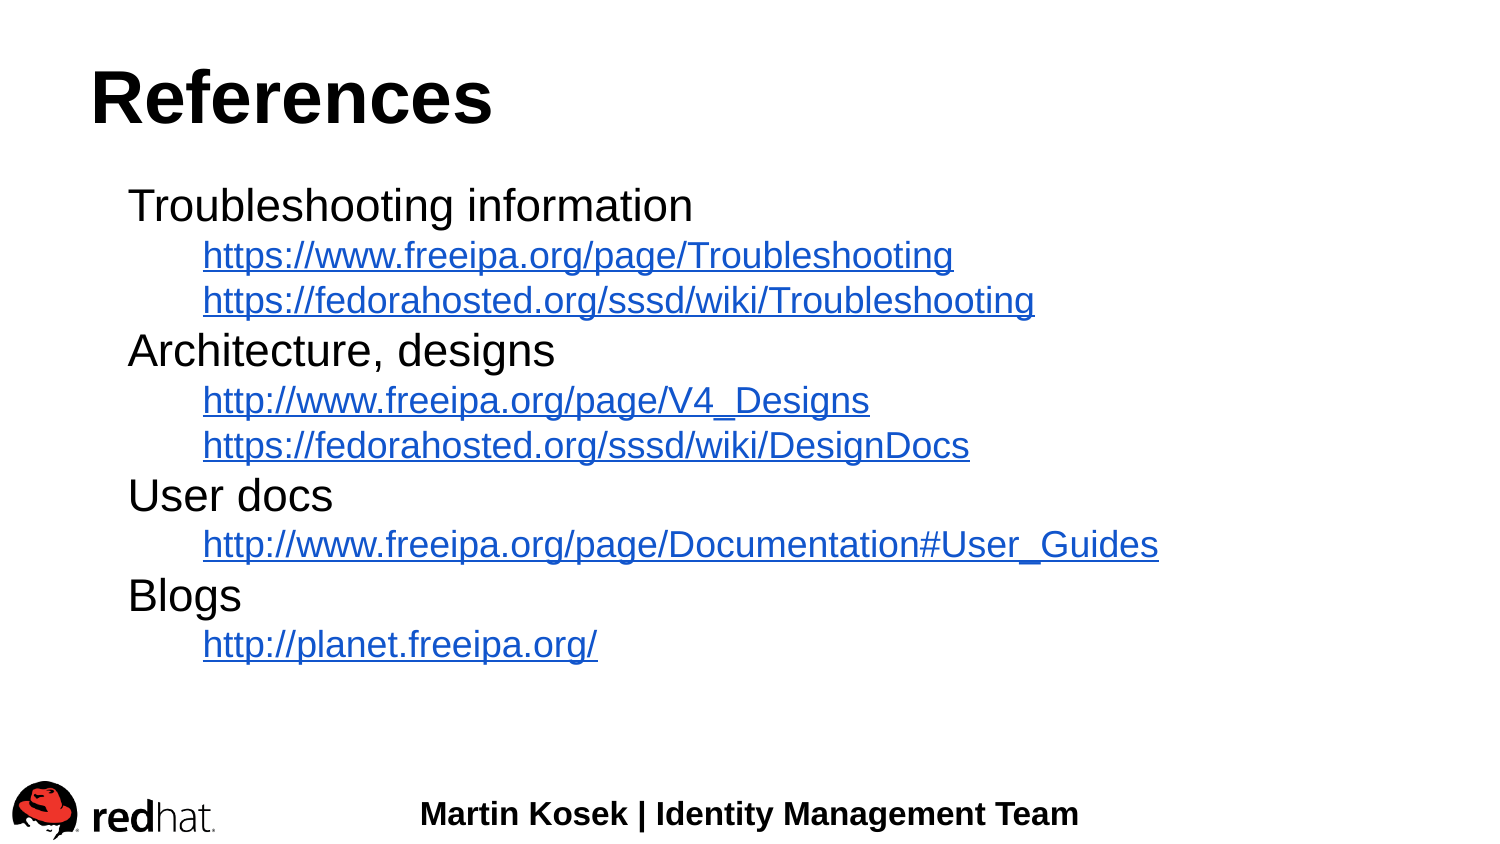

# References
Troubleshooting information
https://www.freeipa.org/page/Troubleshooting
https://fedorahosted.org/sssd/wiki/Troubleshooting
Architecture, designs
http://www.freeipa.org/page/V4_Designs
https://fedorahosted.org/sssd/wiki/DesignDocs
User docs
http://www.freeipa.org/page/Documentation#User_Guides
Blogs
http://planet.freeipa.org/